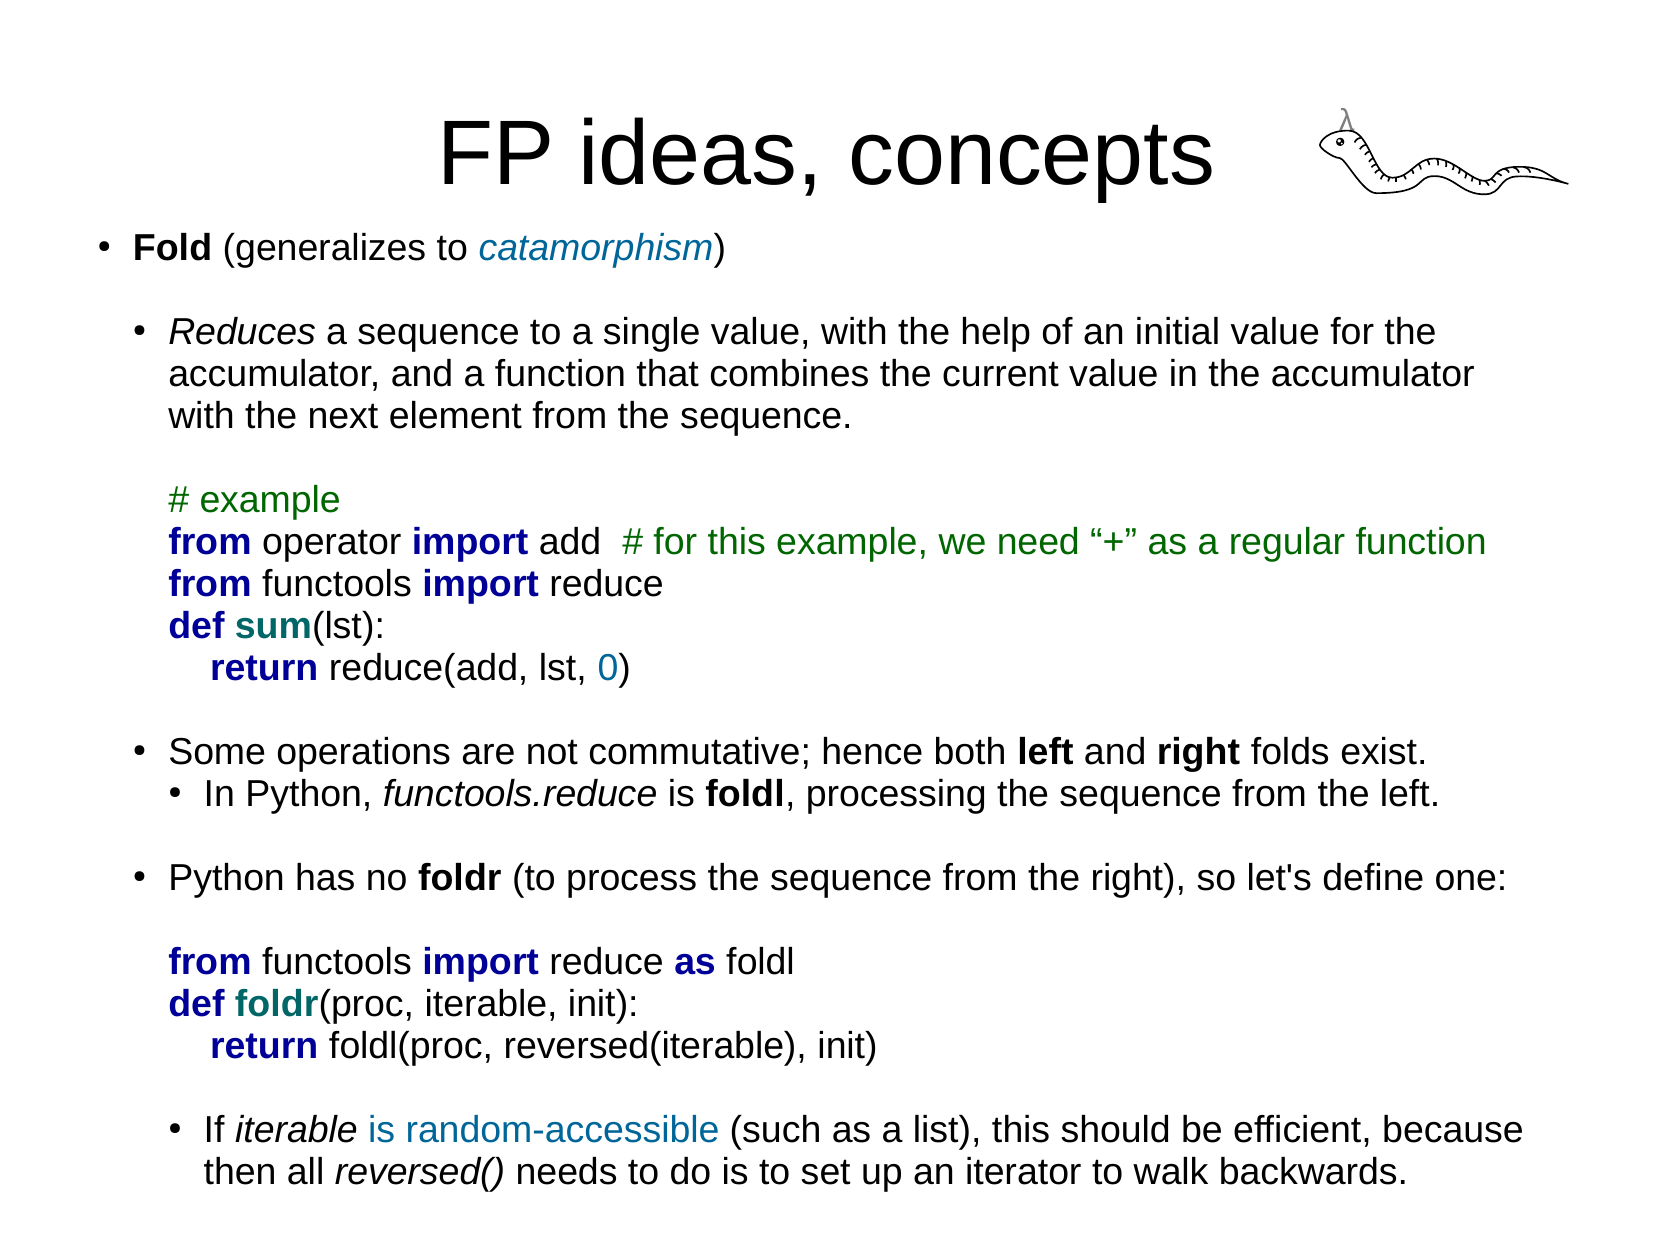

# FP ideas, concepts
Fold (generalizes to catamorphism)
Reduces a sequence to a single value, with the help of an initial value for the accumulator, and a function that combines the current value in the accumulator with the next element from the sequence.
# example
from operator import add # for this example, we need “+” as a regular function
from functools import reduce
def sum(lst):
 return reduce(add, lst, 0)
Some operations are not commutative; hence both left and right folds exist.
In Python, functools.reduce is foldl, processing the sequence from the left.
Python has no foldr (to process the sequence from the right), so let's define one:
from functools import reduce as foldl
def foldr(proc, iterable, init):
 return foldl(proc, reversed(iterable), init)
If iterable is random-accessible (such as a list), this should be efficient, because then all reversed() needs to do is to set up an iterator to walk backwards.